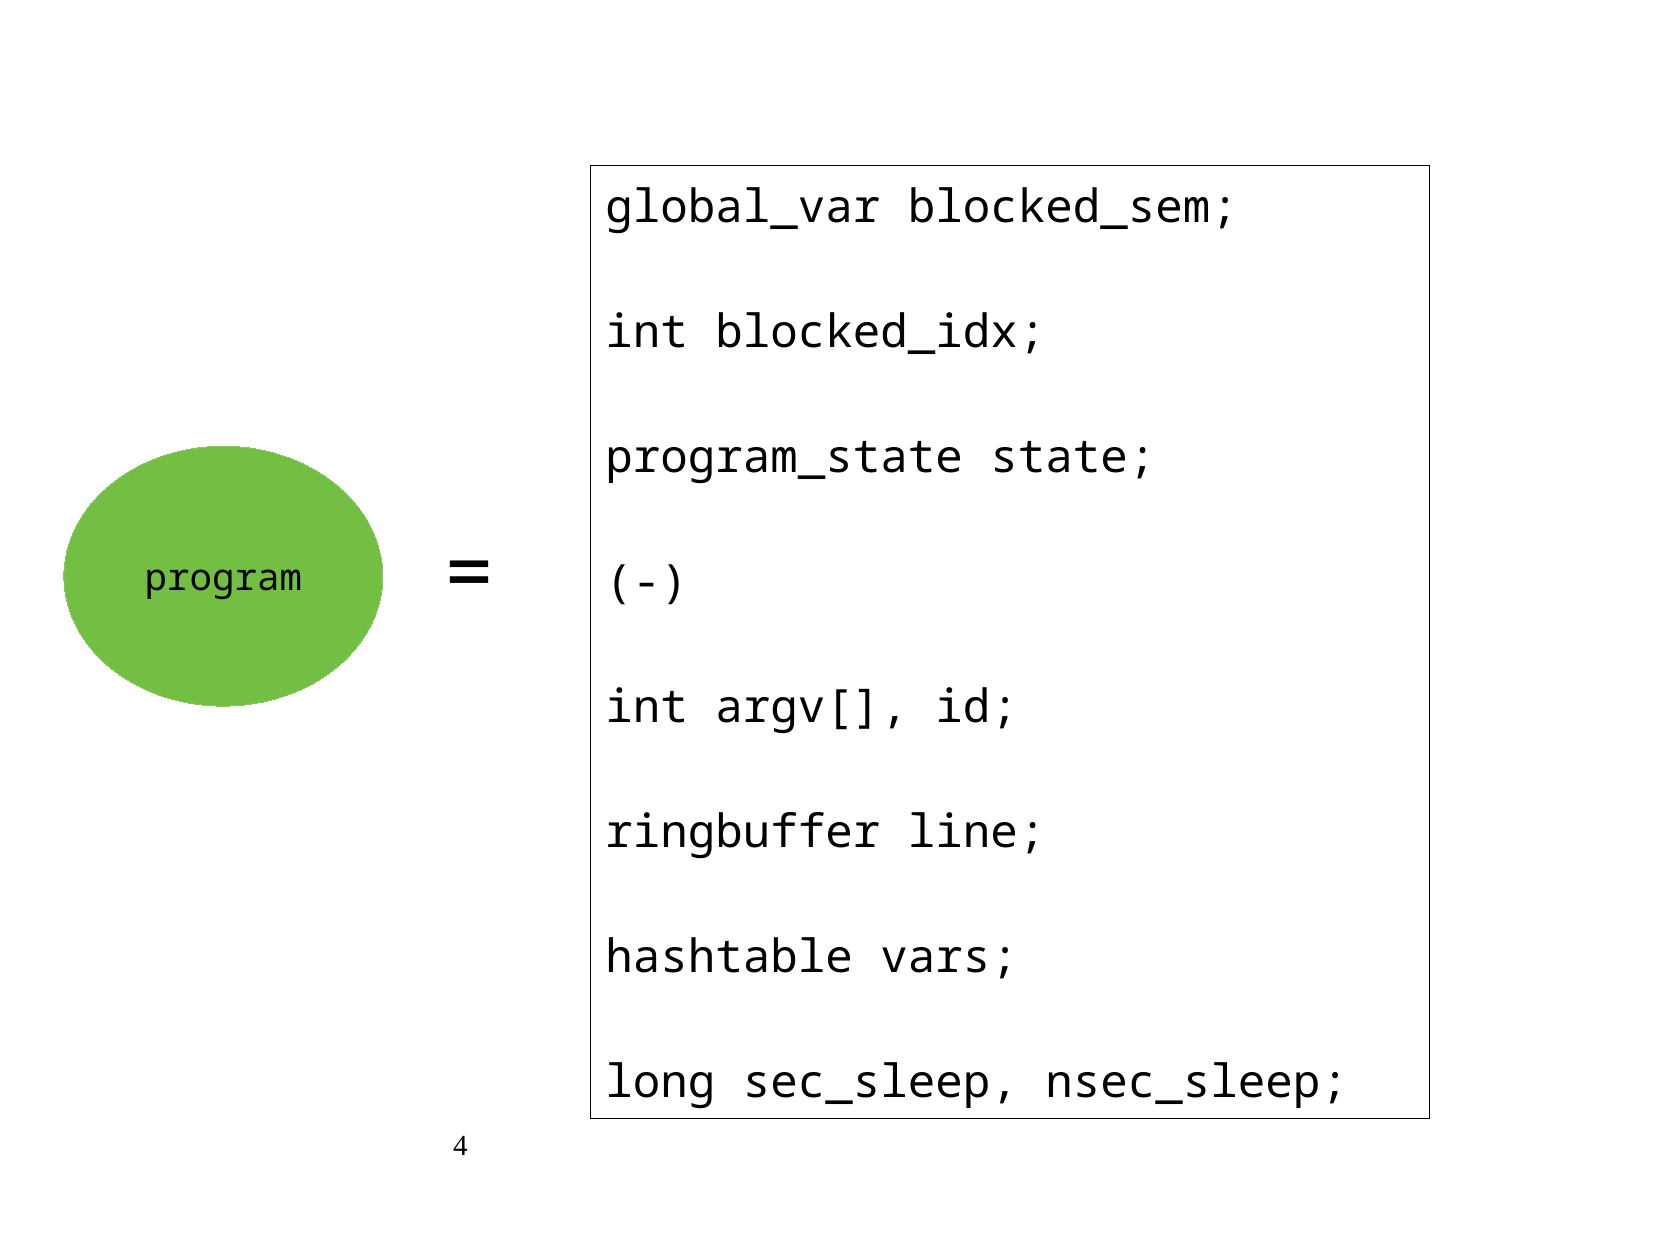

global_var blocked_sem;
int blocked_idx;
program_state state;
(-)
int argv[], id;
ringbuffer line;
hashtable vars;
long sec_sleep, nsec_sleep;
program
=
4